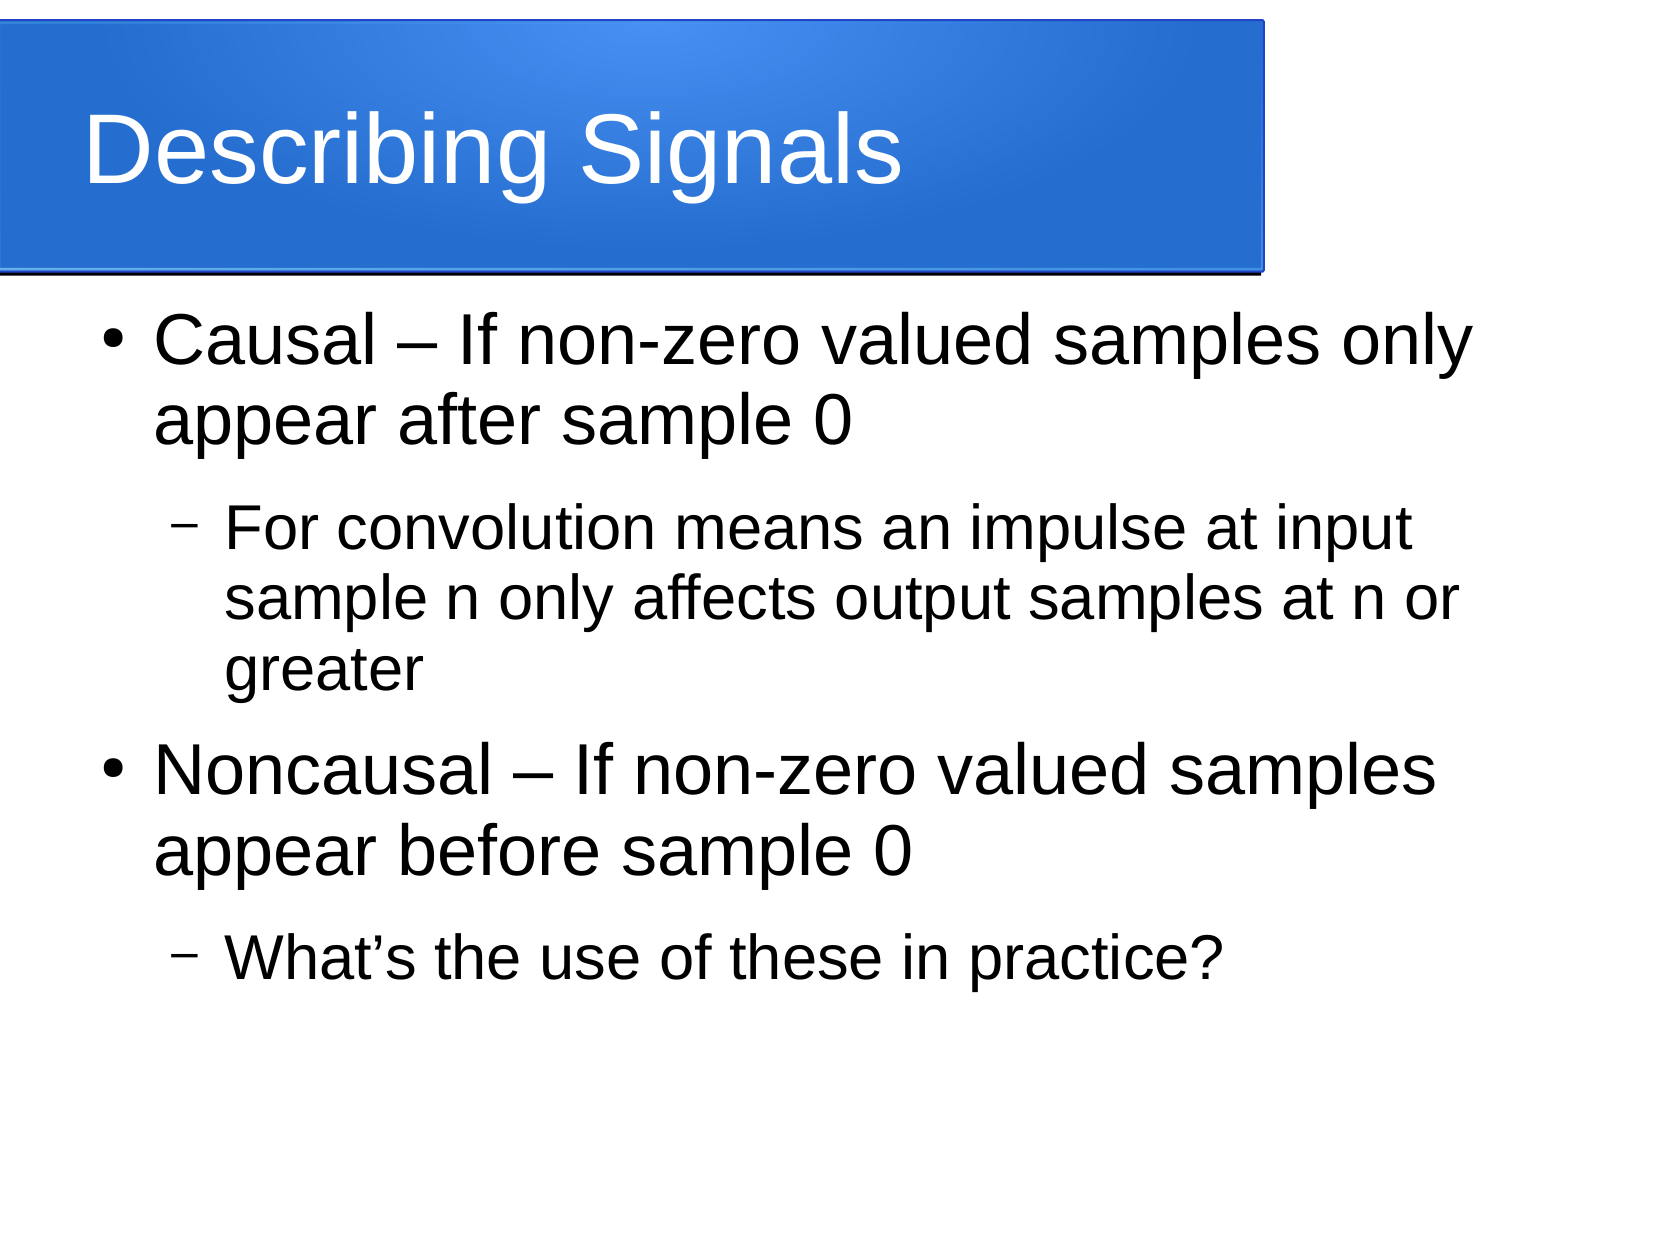

# Describing Signals
Causal – If non-zero valued samples only appear after sample 0
For convolution means an impulse at input sample n only affects output samples at n or greater
Noncausal – If non-zero valued samples appear before sample 0
What’s the use of these in practice?